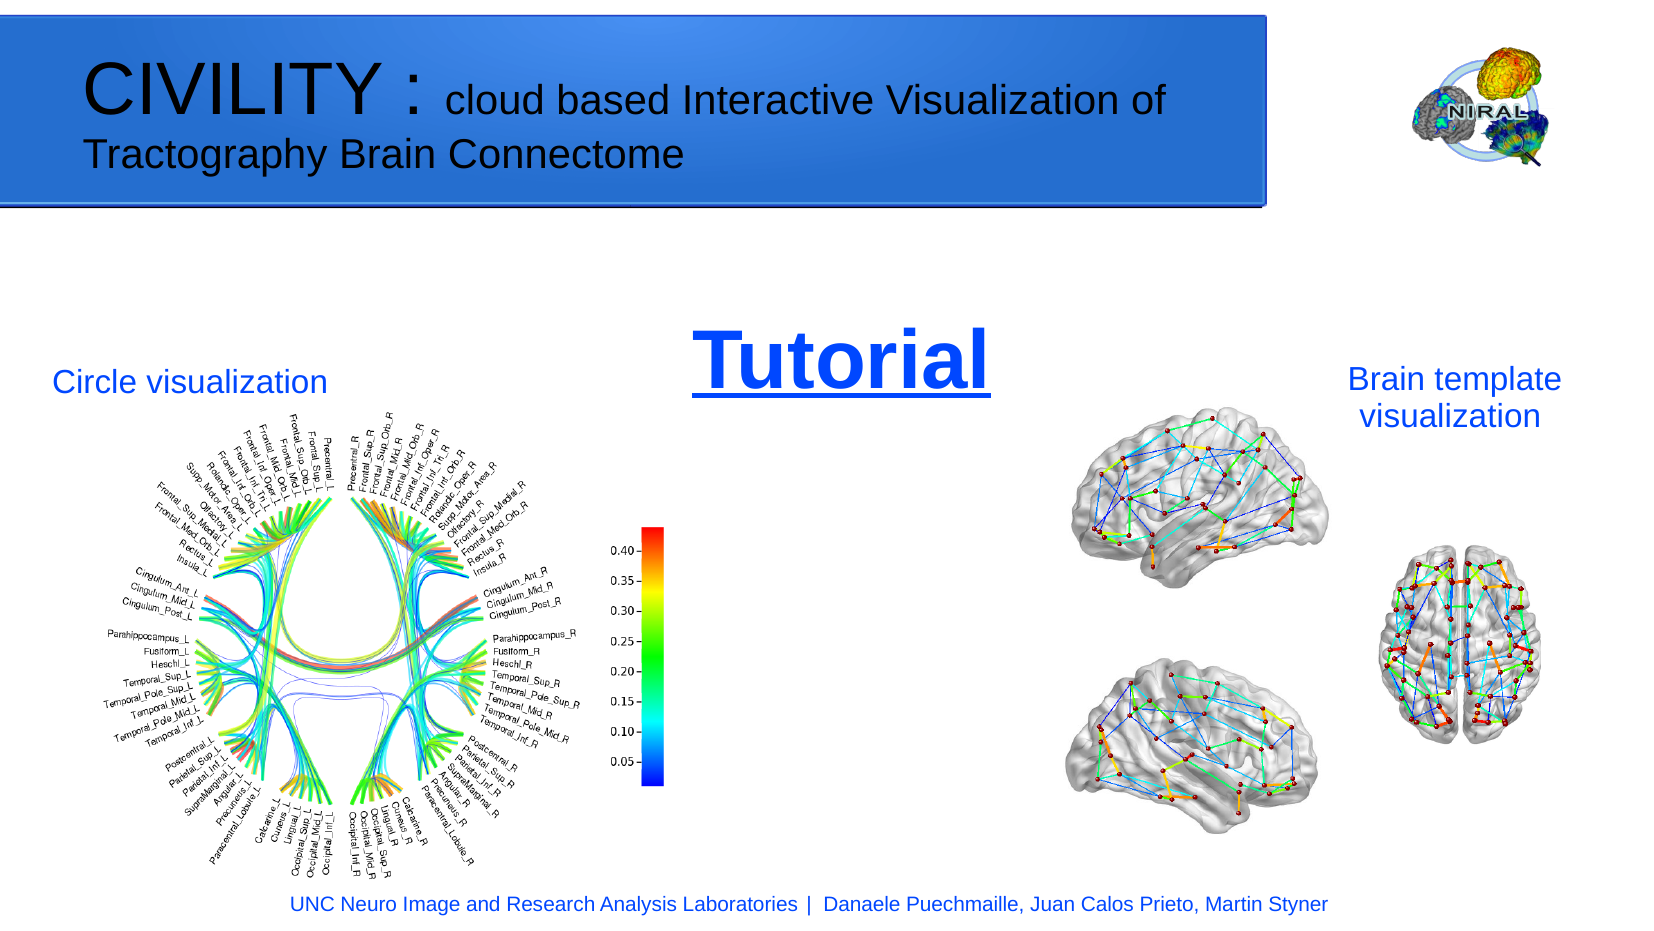

# CIVILITY : cloud based Interactive Visualization of Tractography Brain Connectome
Tutorial
Circle visualization
Brain template visualization
UNC Neuro Image and Research Analysis Laboratories	| Danaele Puechmaille, Juan Calos Prieto, Martin Styner